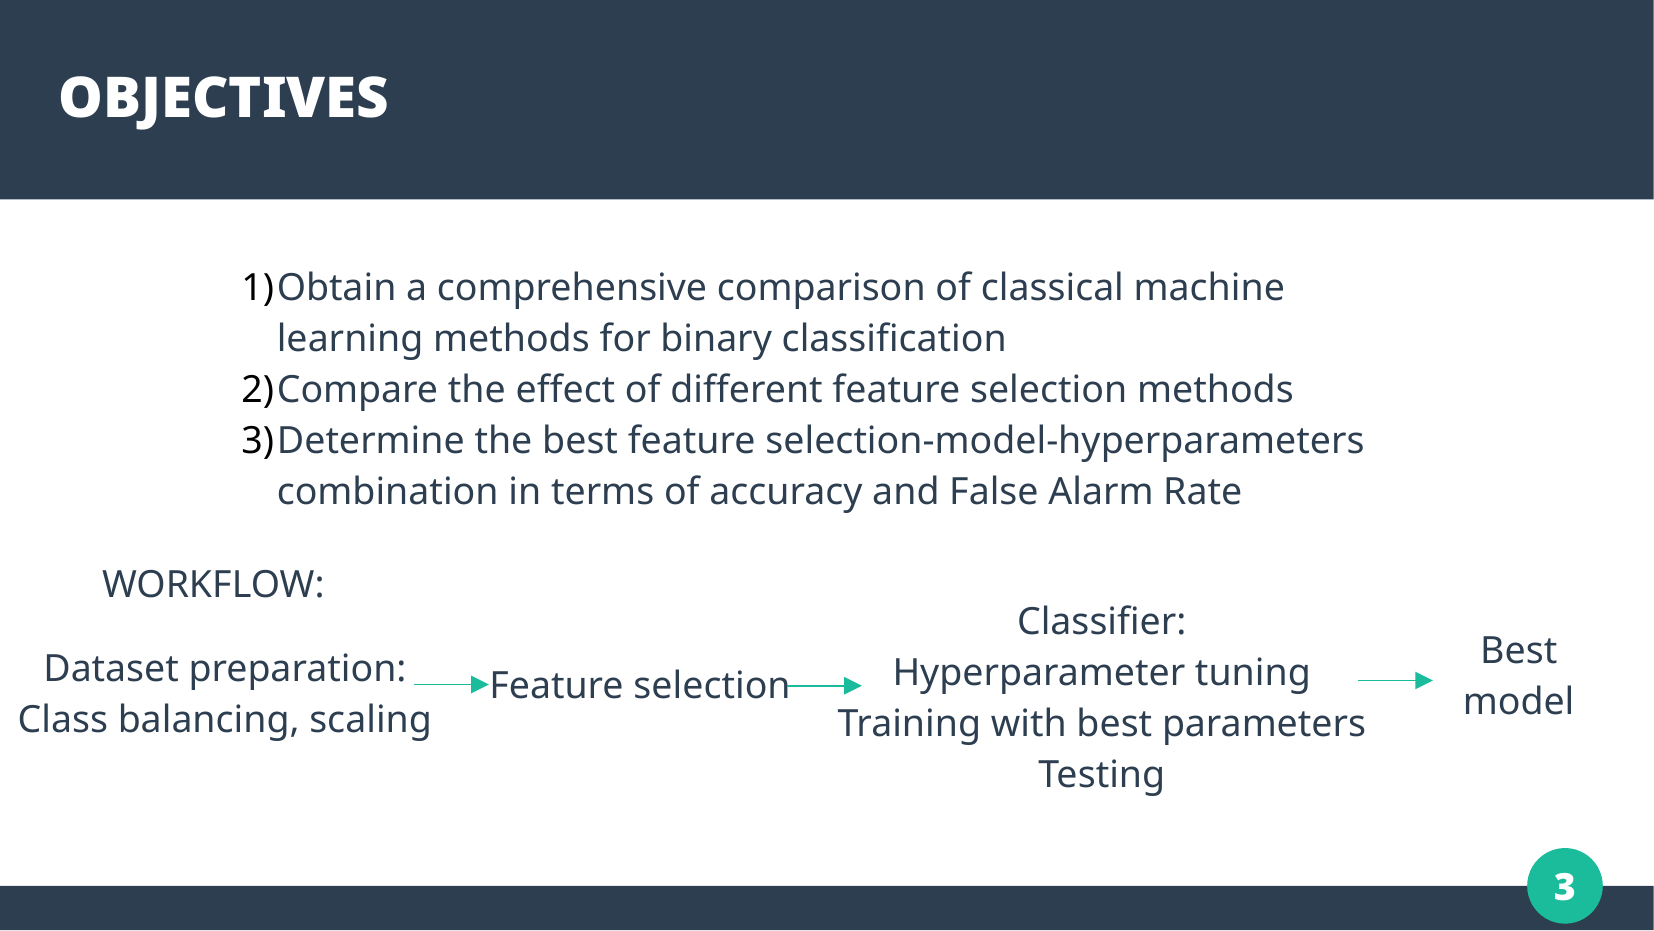

# OBJECTIVES
Obtain a comprehensive comparison of classical machine learning methods for binary classification
Compare the effect of different feature selection methods
Determine the best feature selection-model-hyperparameters combination in terms of accuracy and False Alarm Rate
WORKFLOW:
Classifier:
Hyperparameter tuning
Training with best parameters
Testing
Best model
Dataset preparation:
Class balancing, scaling
Feature selection